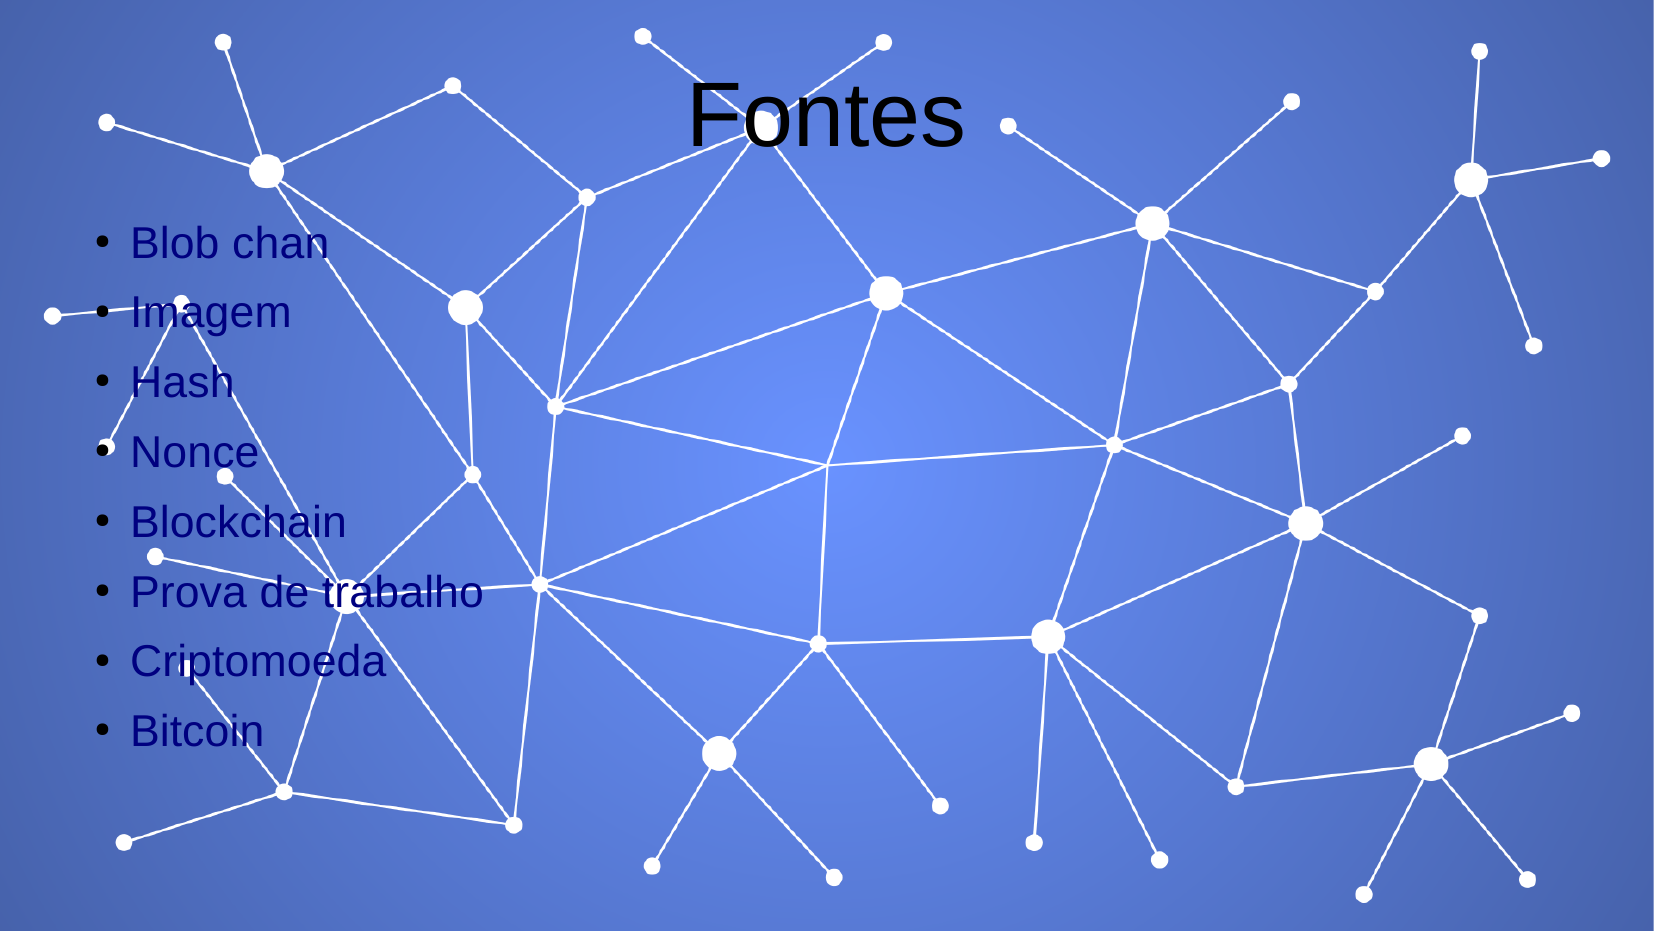

# Fontes
Blob chan
Imagem
Hash
Nonce
Blockchain
Prova de trabalho
Criptomoeda
Bitcoin